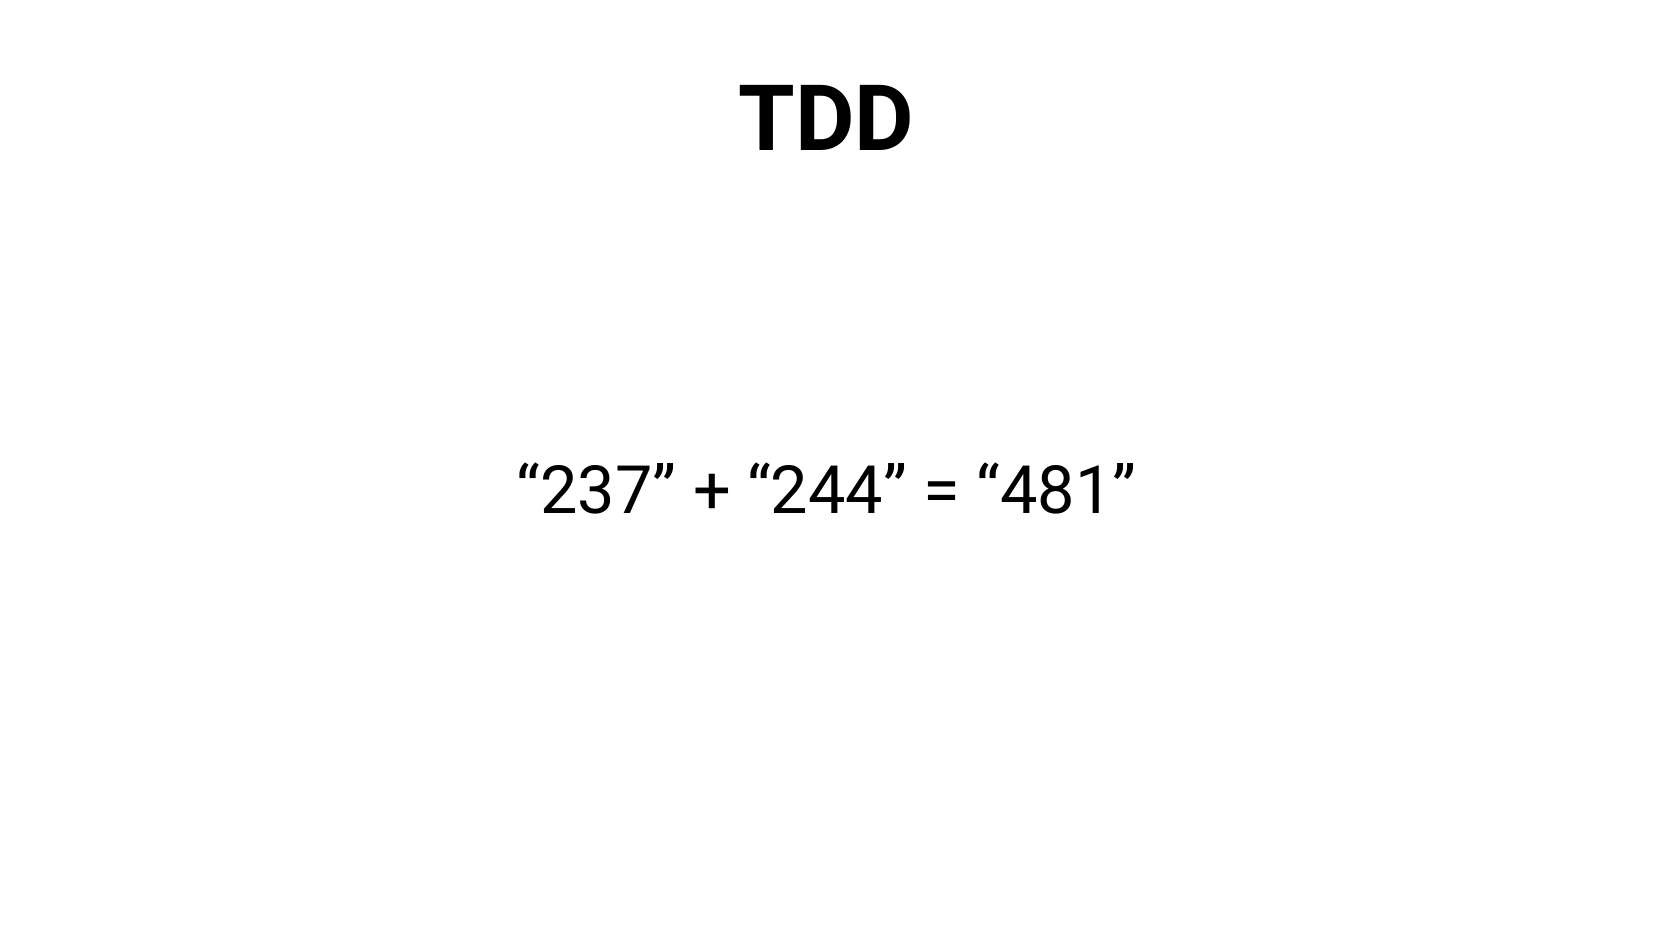

# TDD
“237” + “244” = “481”